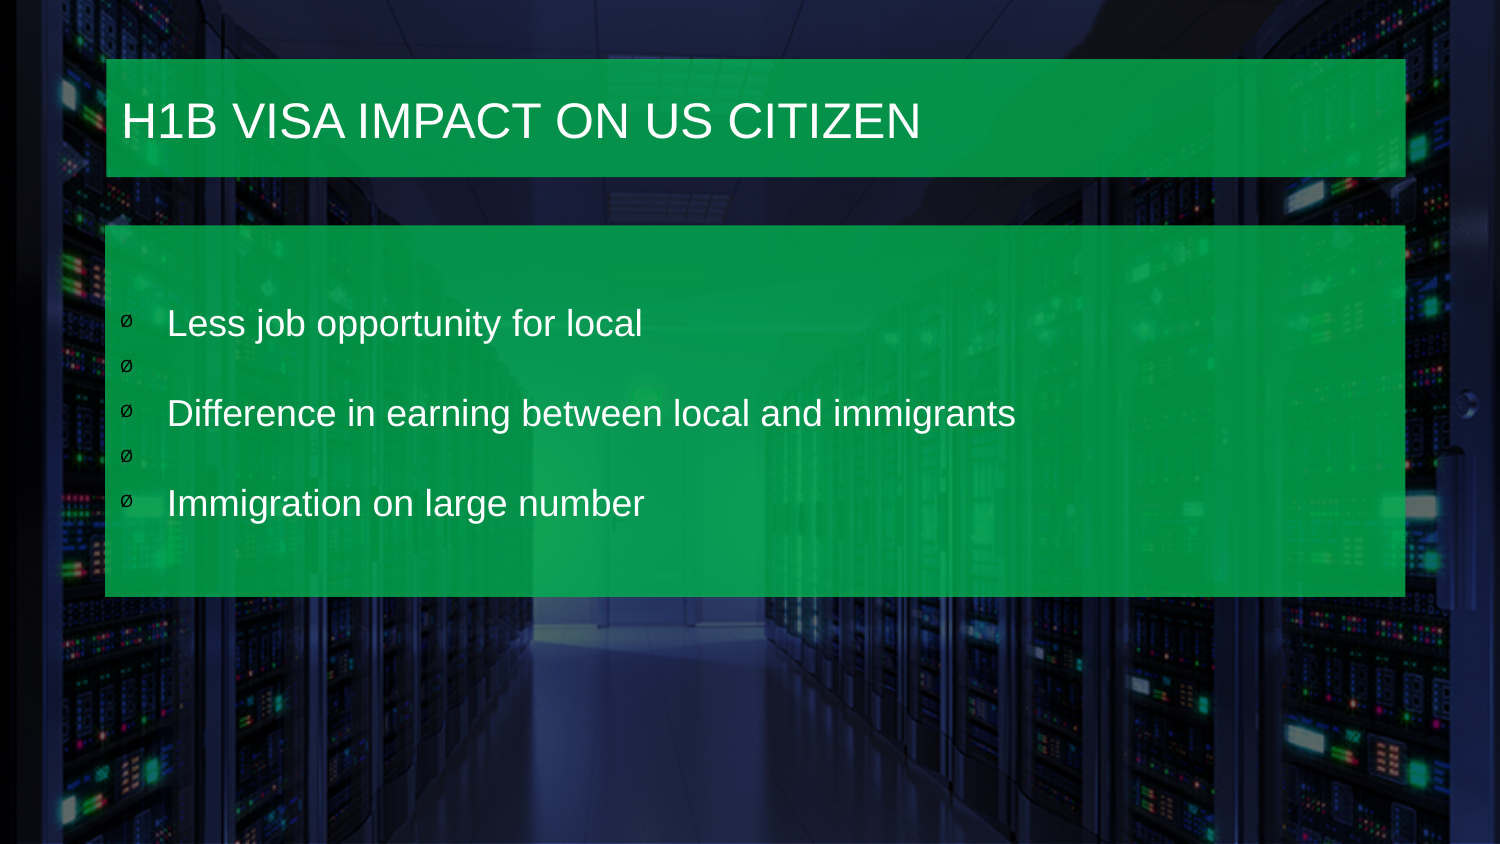

H1B VISA IMPACT ON US CITIZEN
Less job opportunity for local
Difference in earning between local and immigrants
Immigration on large number